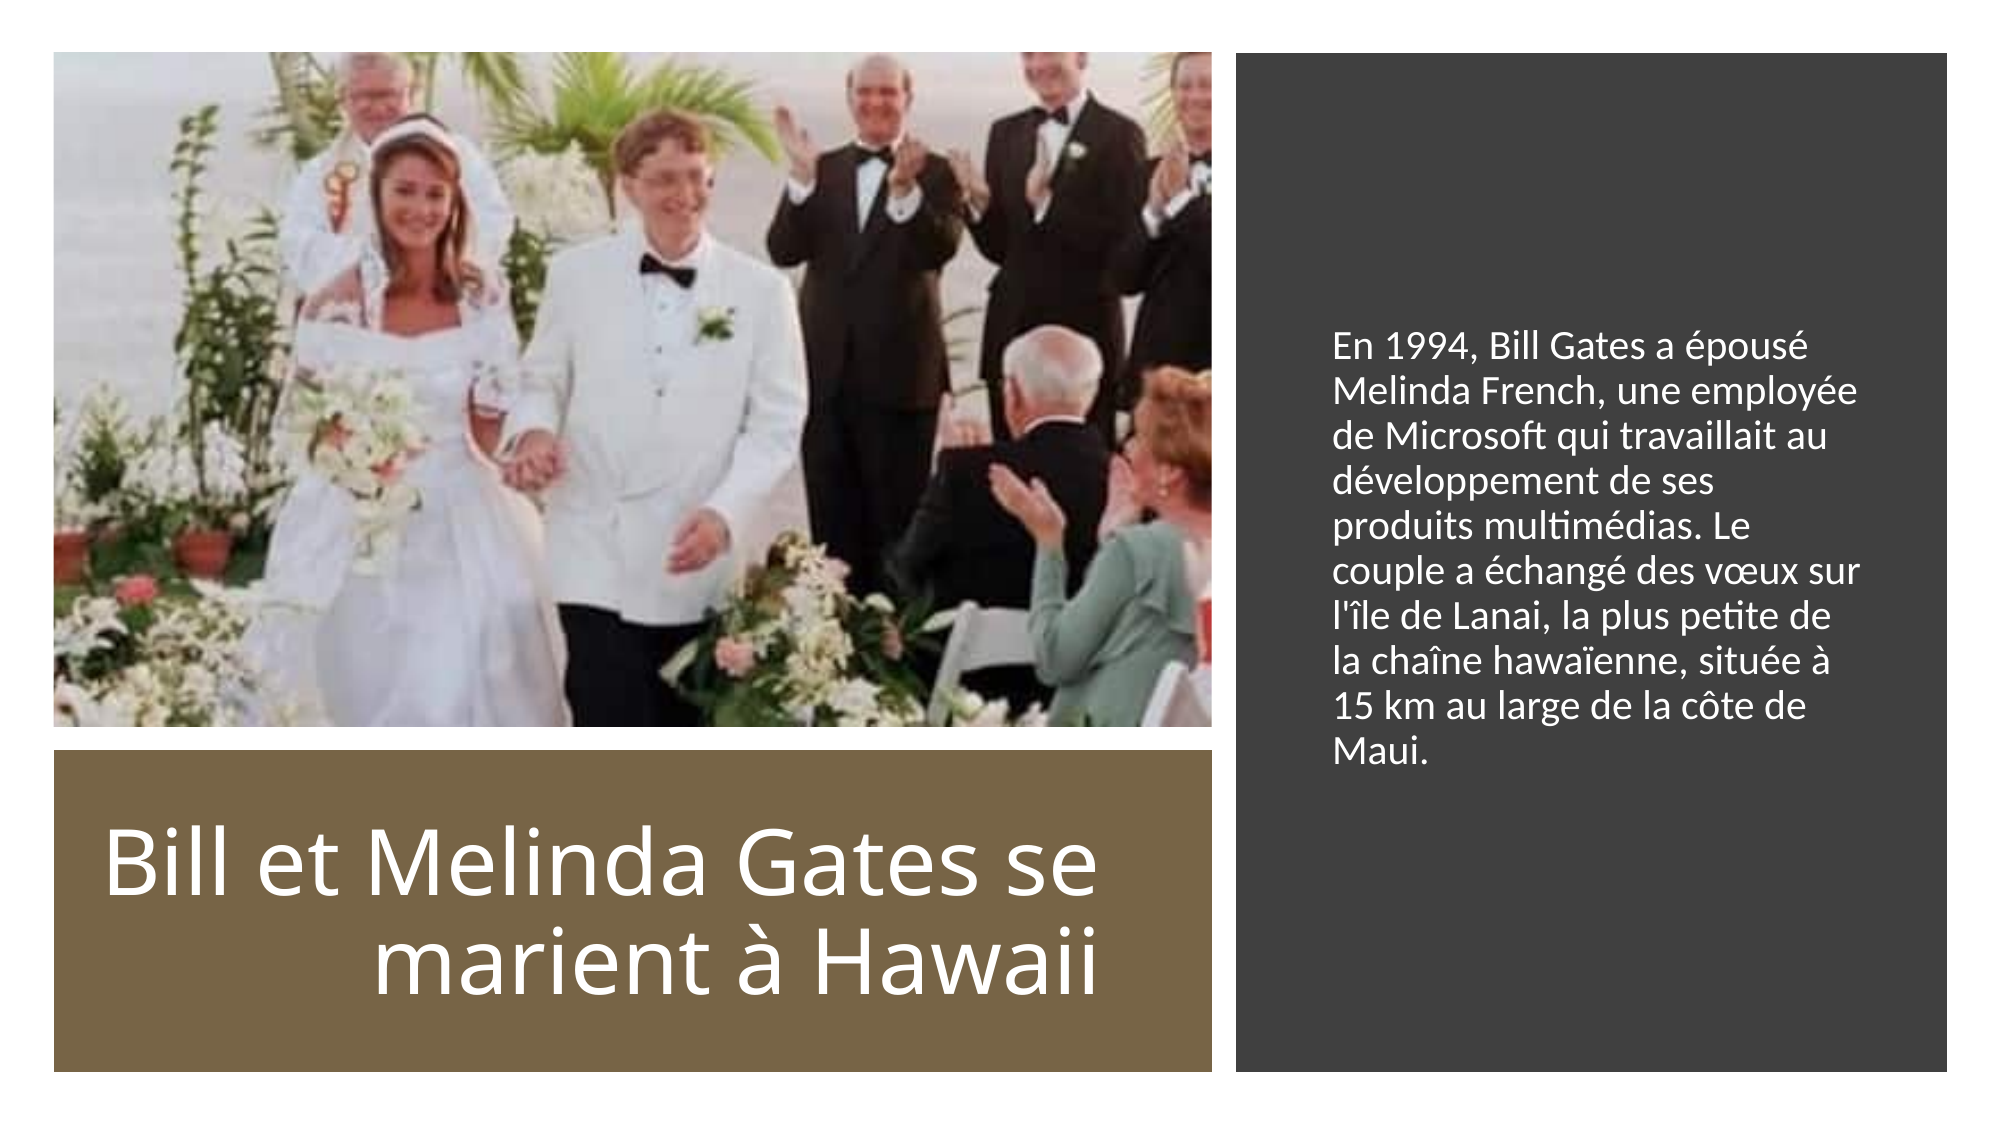

En 1994, Bill Gates a épousé Melinda French, une employée de Microsoft qui travaillait au développement de ses produits multimédias. Le couple a échangé des vœux sur l'île de Lanai, la plus petite de la chaîne hawaïenne, située à 15 km au large de la côte de Maui.
# Bill et Melinda Gates se marient à Hawaii